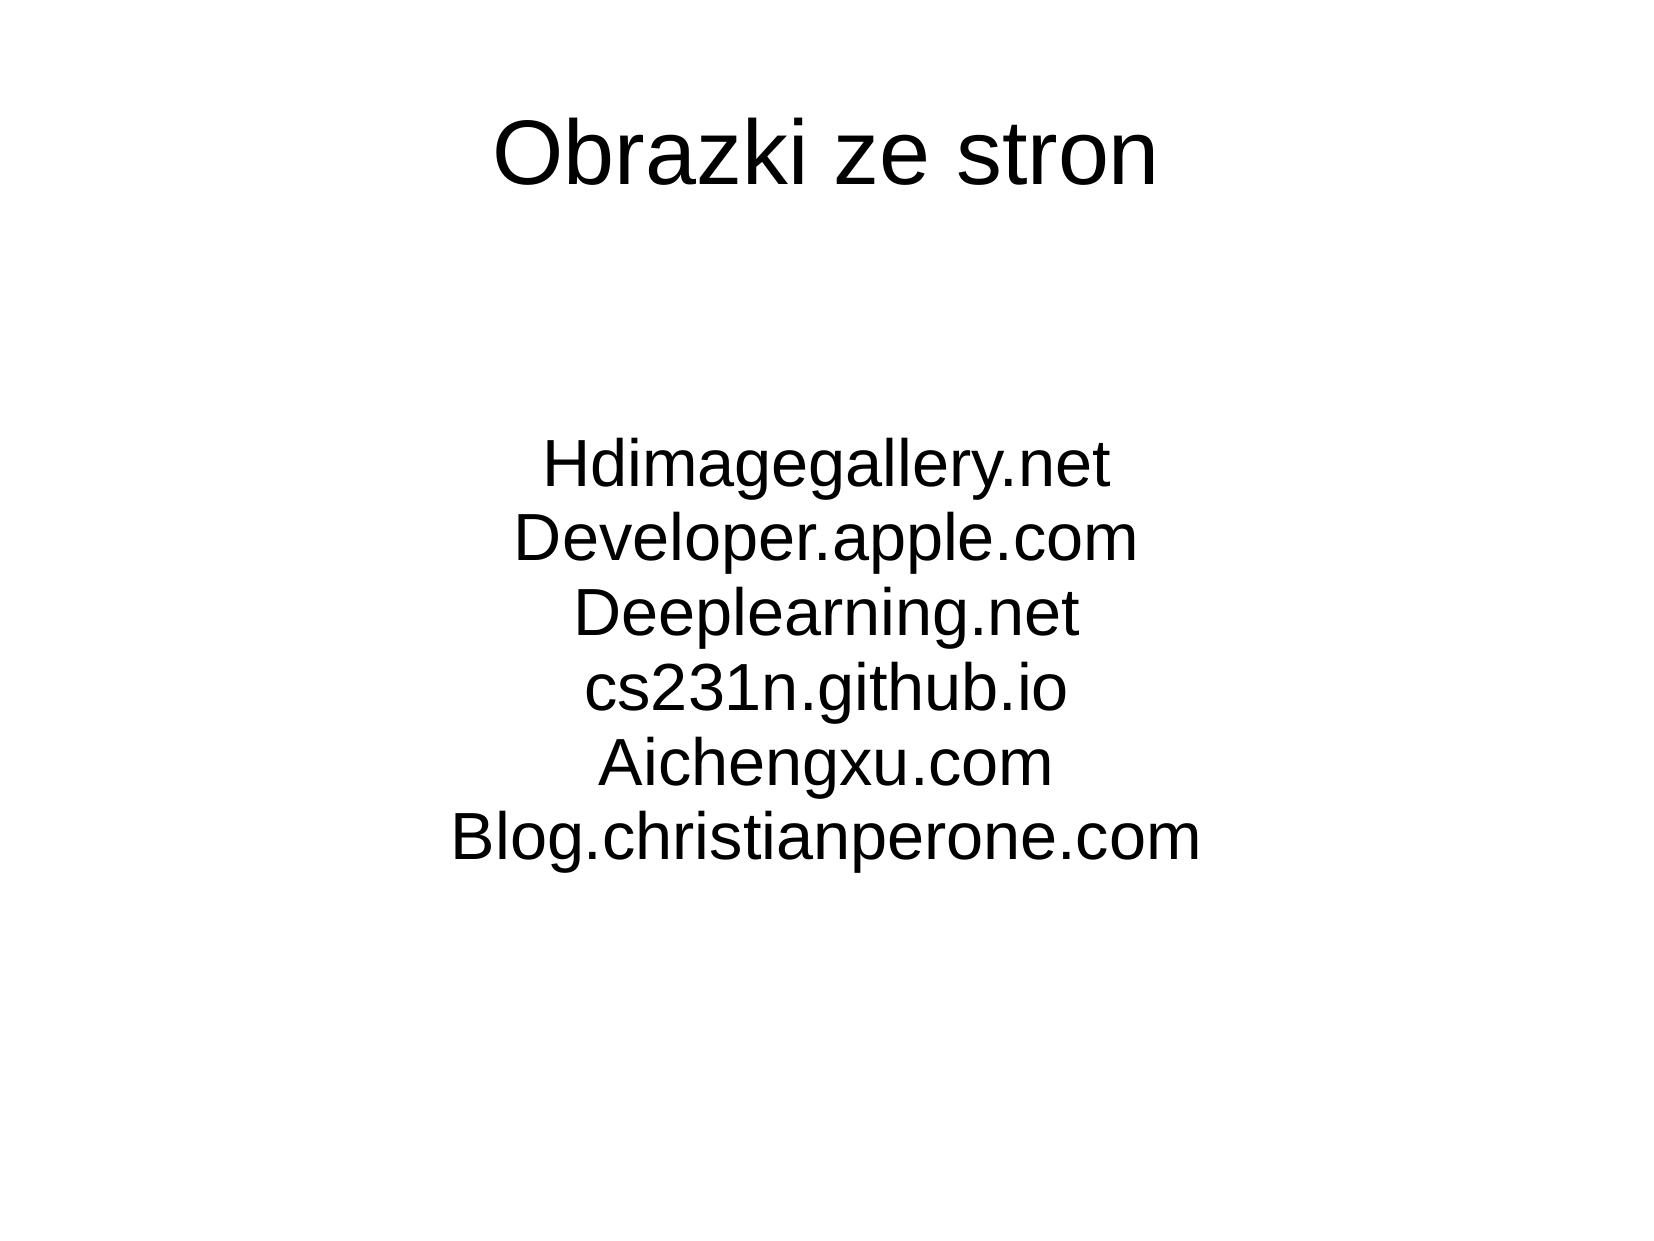

# Obrazki ze stron
Hdimagegallery.net
Developer.apple.com
Deeplearning.net
cs231n.github.io
Aichengxu.com
Blog.christianperone.com